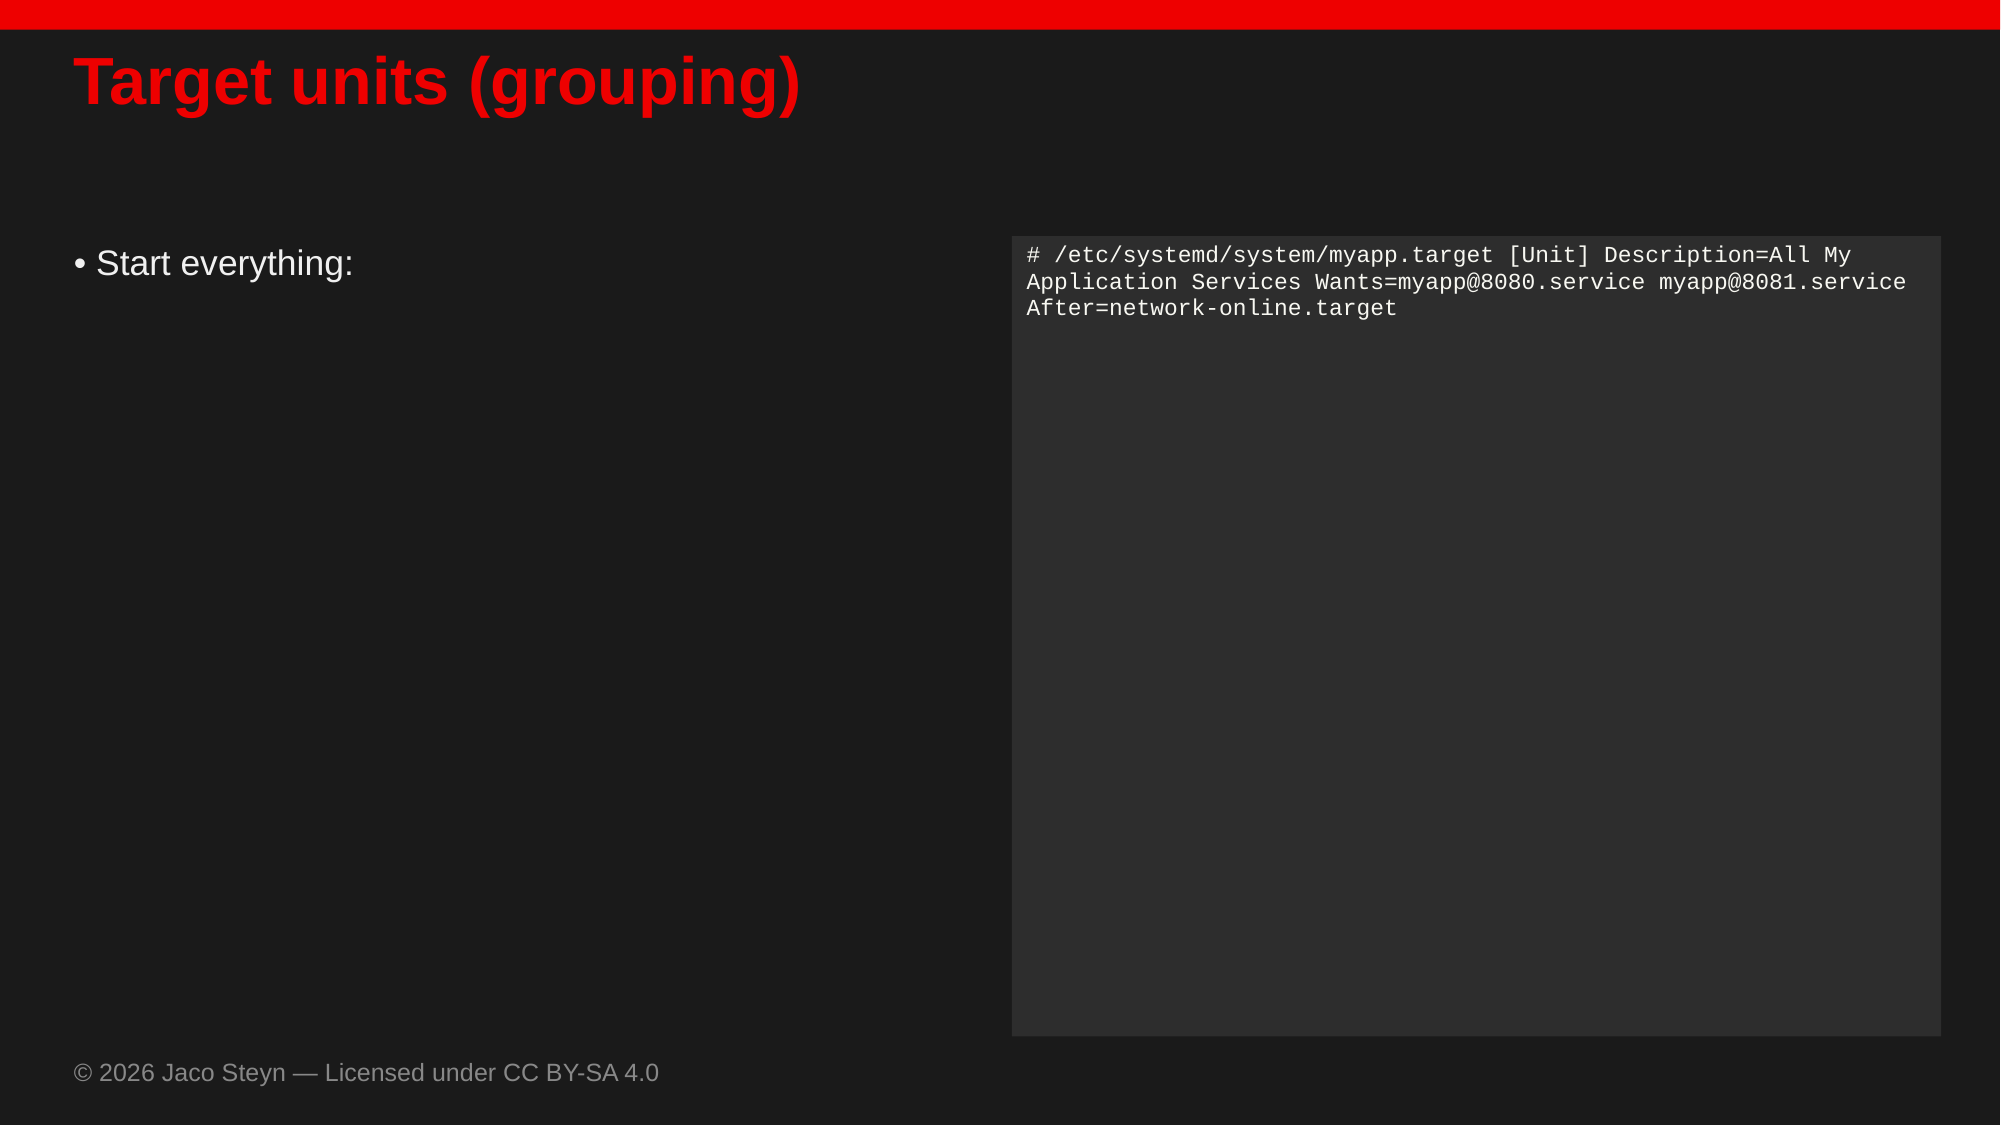

Target units (grouping)
• Start everything:
# /etc/systemd/system/myapp.target [Unit] Description=All My Application Services Wants=myapp@8080.service myapp@8081.service After=network-online.target
© 2026 Jaco Steyn — Licensed under CC BY-SA 4.0